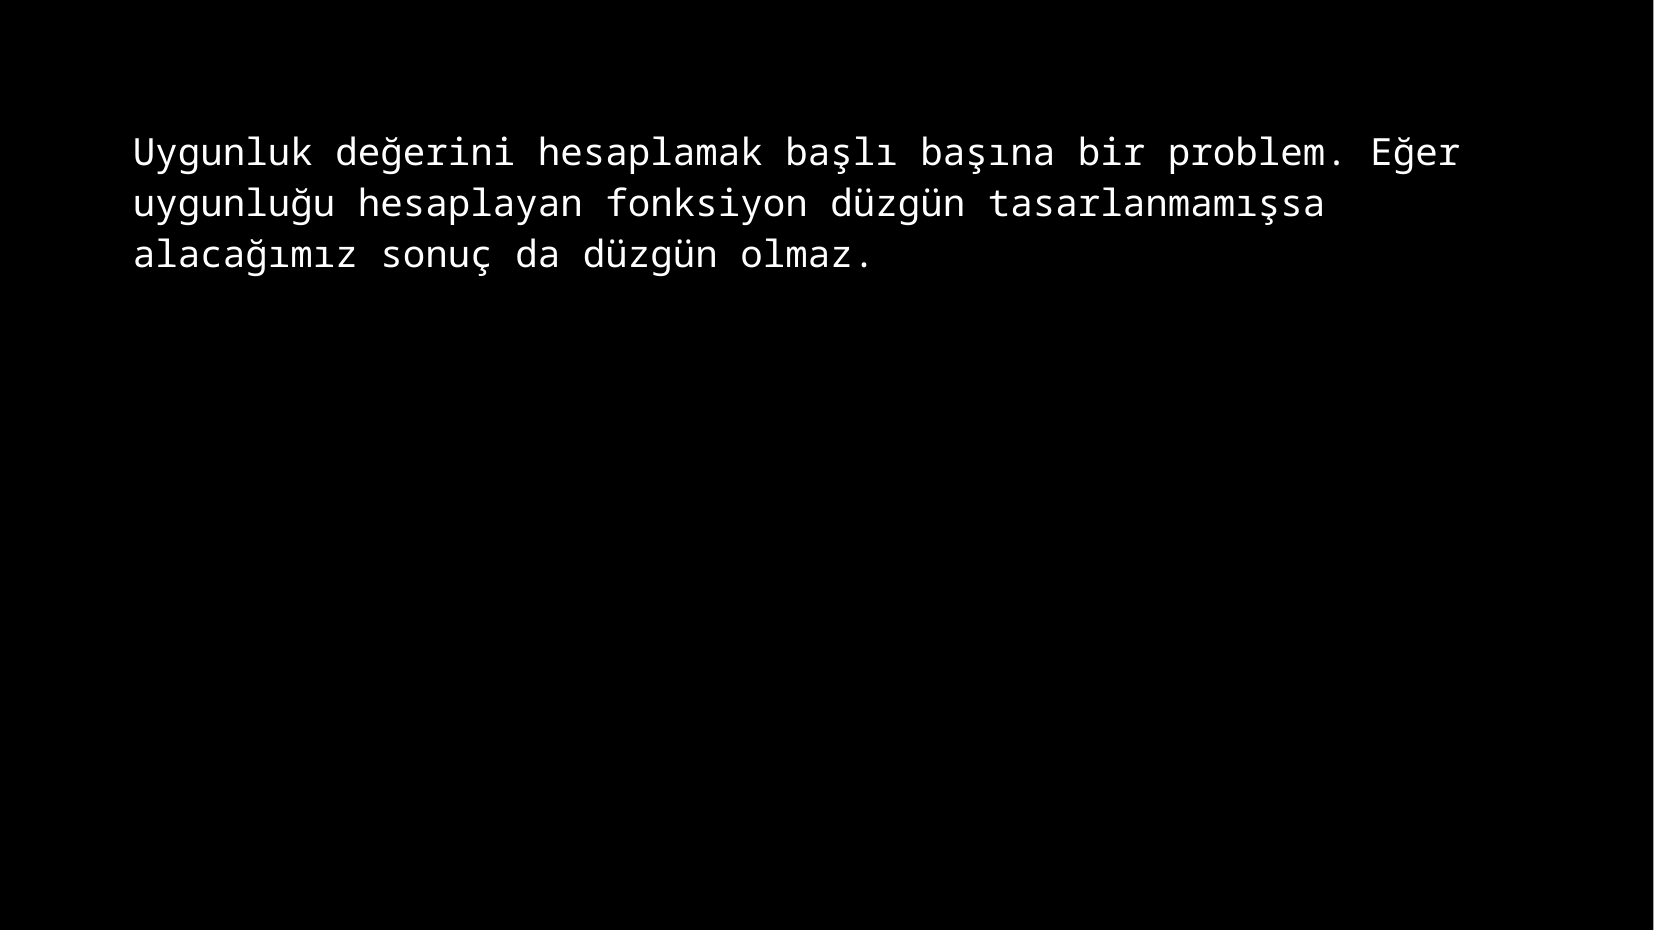

Uygunluk değerini hesaplamak başlı başına bir problem. Eğer uygunluğu hesaplayan fonksiyon düzgün tasarlanmamışsa alacağımız sonuç da düzgün olmaz.